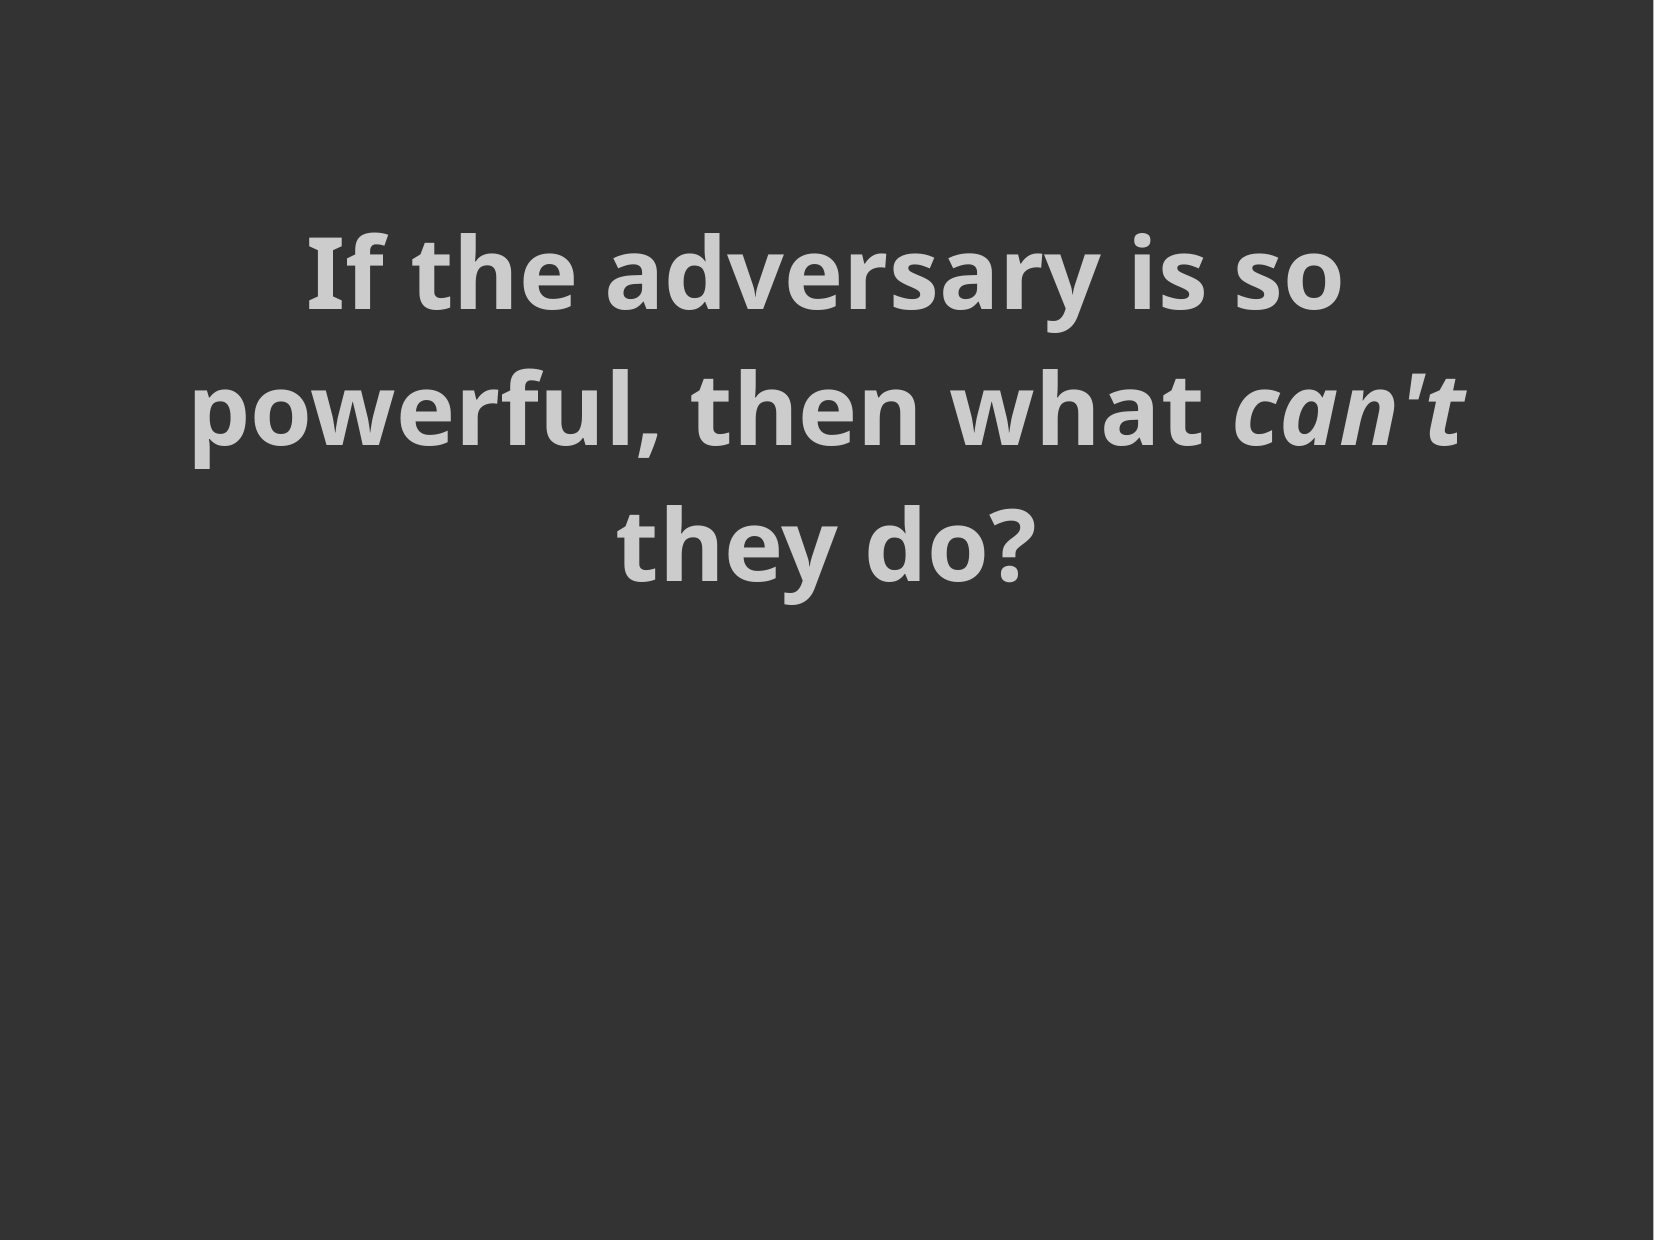

# If the adversary is so powerful, then what can't they do?